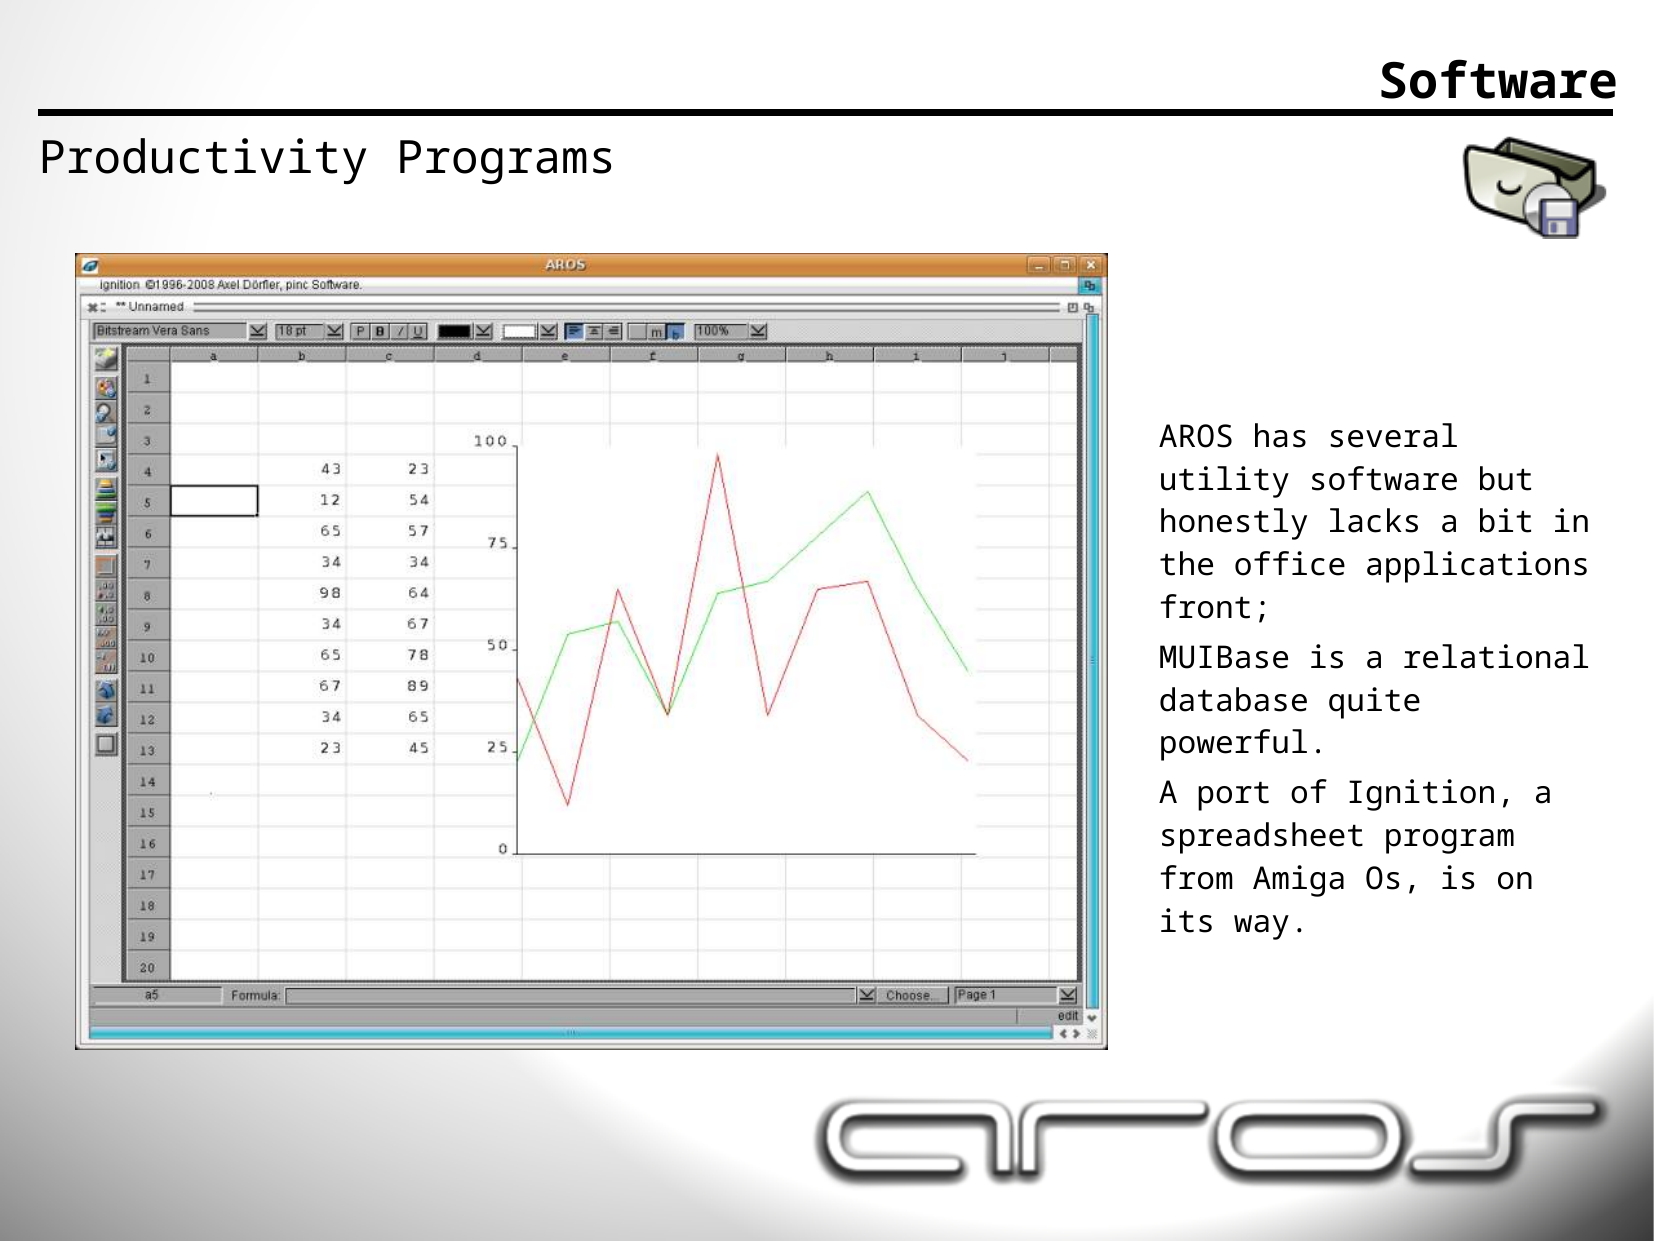

Software
Productivity Programs
AROS has several utility software but honestly lacks a bit in the office applications front;
MUIBase is a relational database quite powerful.
A port of Ignition, a spreadsheet program from Amiga Os, is on its way.